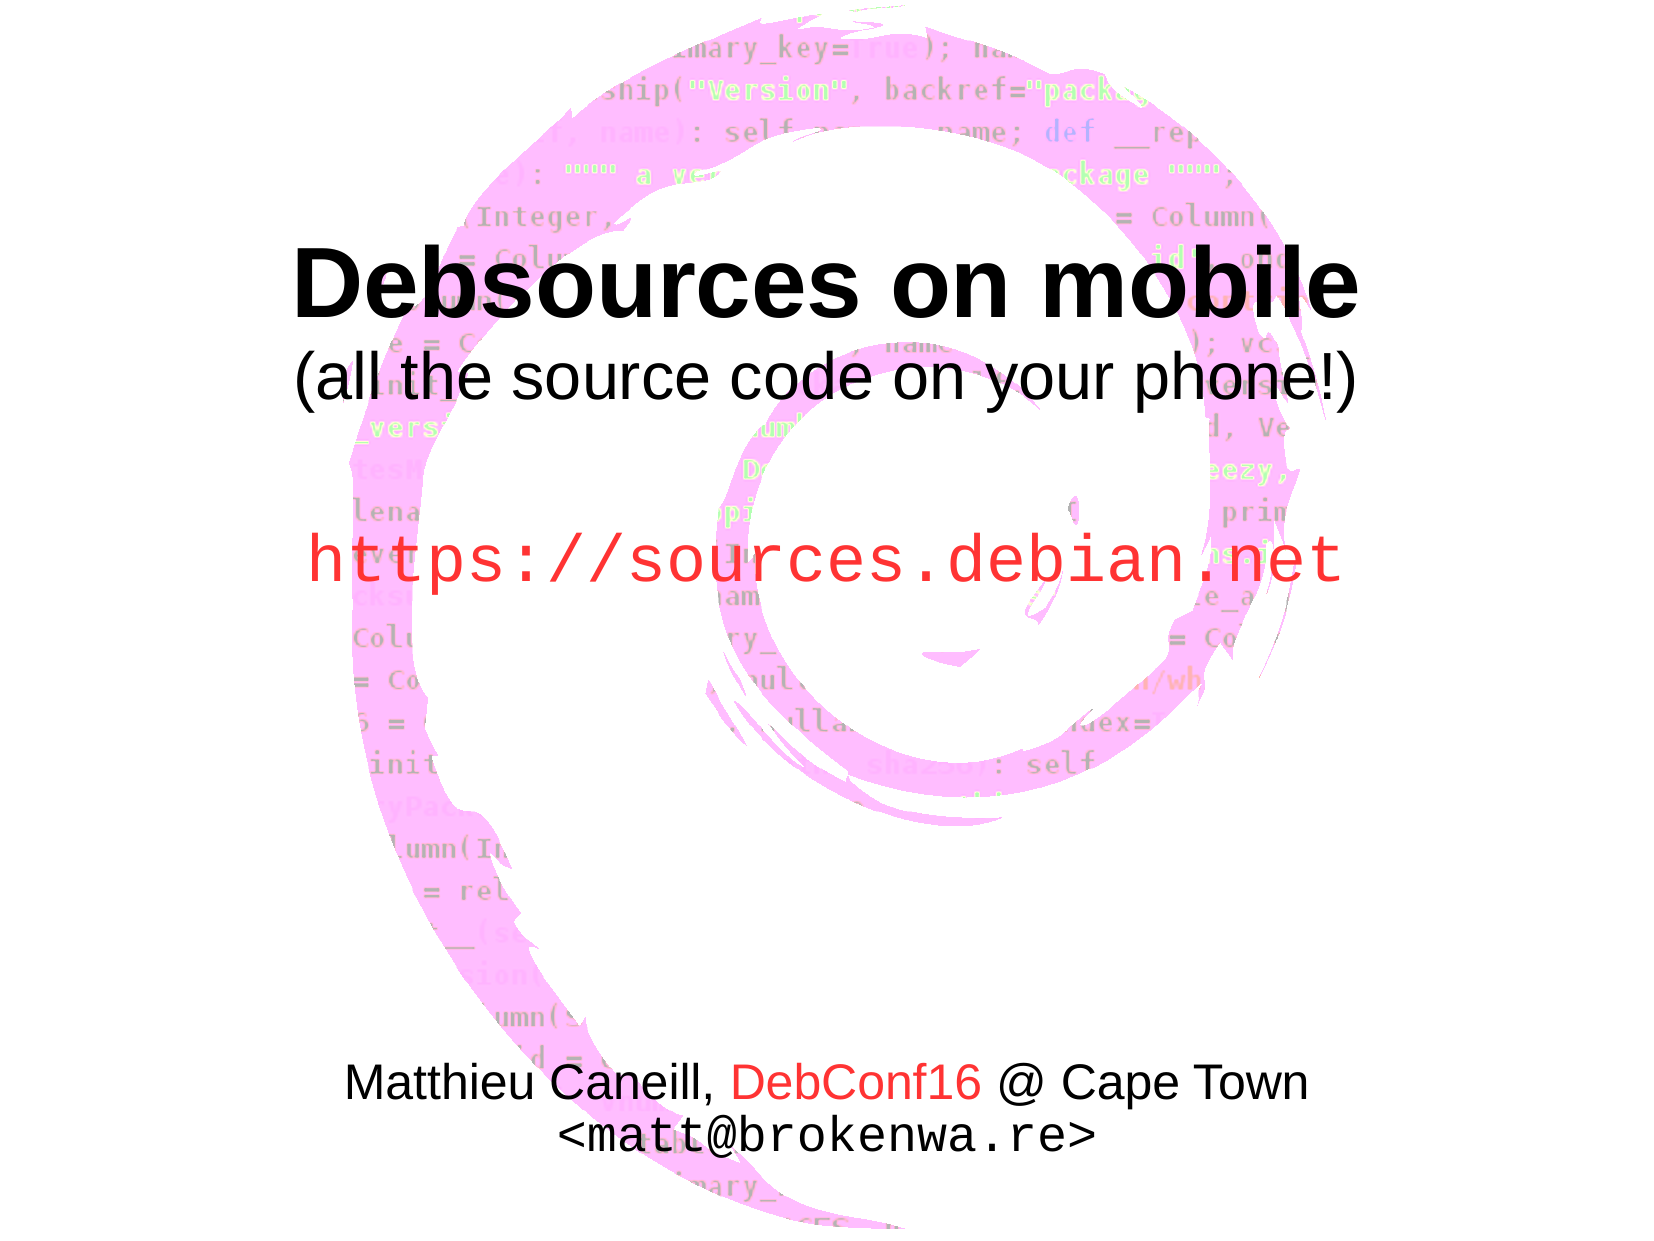

Debsources on mobile
(all the source code on your phone!)
https://sources.debian.net
Matthieu Caneill, DebConf16 @ Cape Town
<matt@brokenwa.re>
#